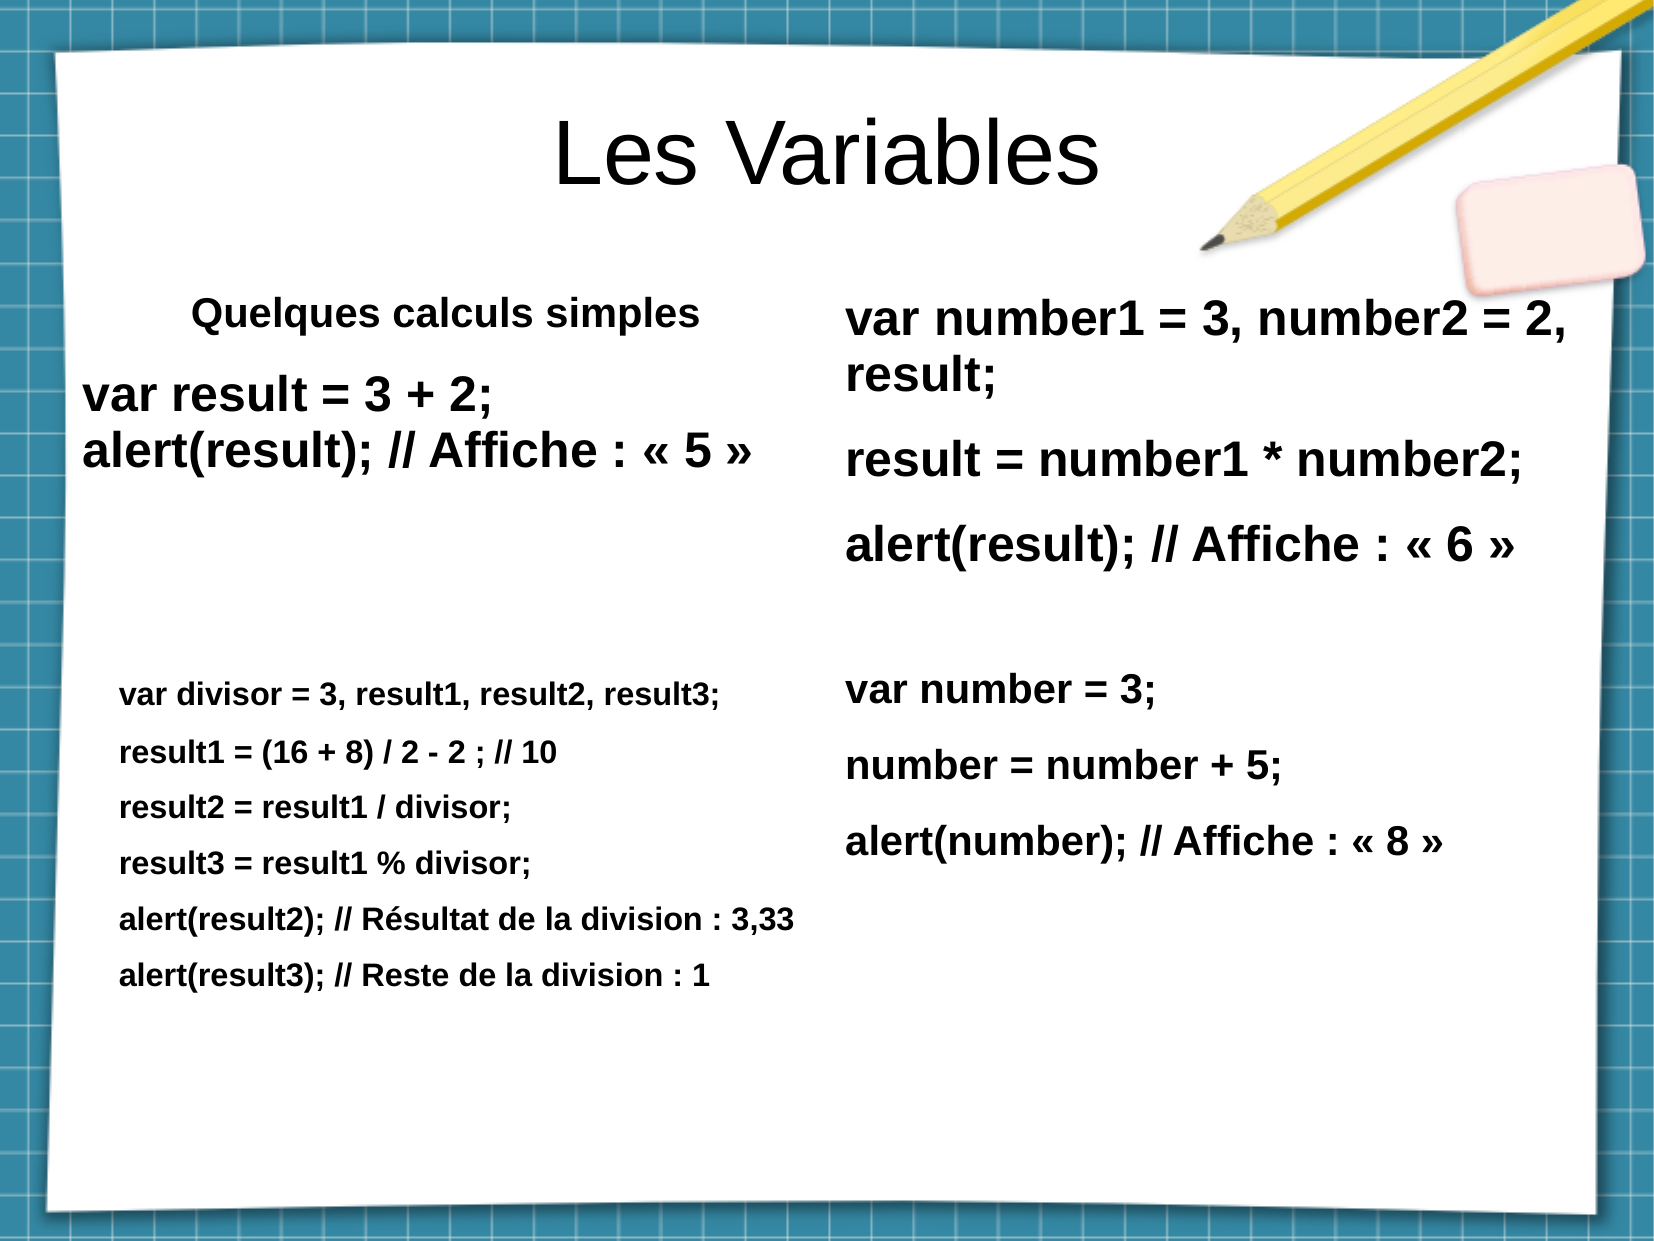

# Les Variables
Quelques calculs simples
var result = 3 + 2; alert(result); // Affiche : « 5 »
var number1 = 3, number2 = 2, result;
result = number1 * number2;
alert(result); // Affiche : « 6 »
 var divisor = 3, result1, result2, result3;
 result1 = (16 + 8) / 2 - 2 ; // 10
 result2 = result1 / divisor;
 result3 = result1 % divisor;
 alert(result2); // Résultat de la division : 3,33
 alert(result3); // Reste de la division : 1
var number = 3;
number = number + 5;
alert(number); // Affiche : « 8 »